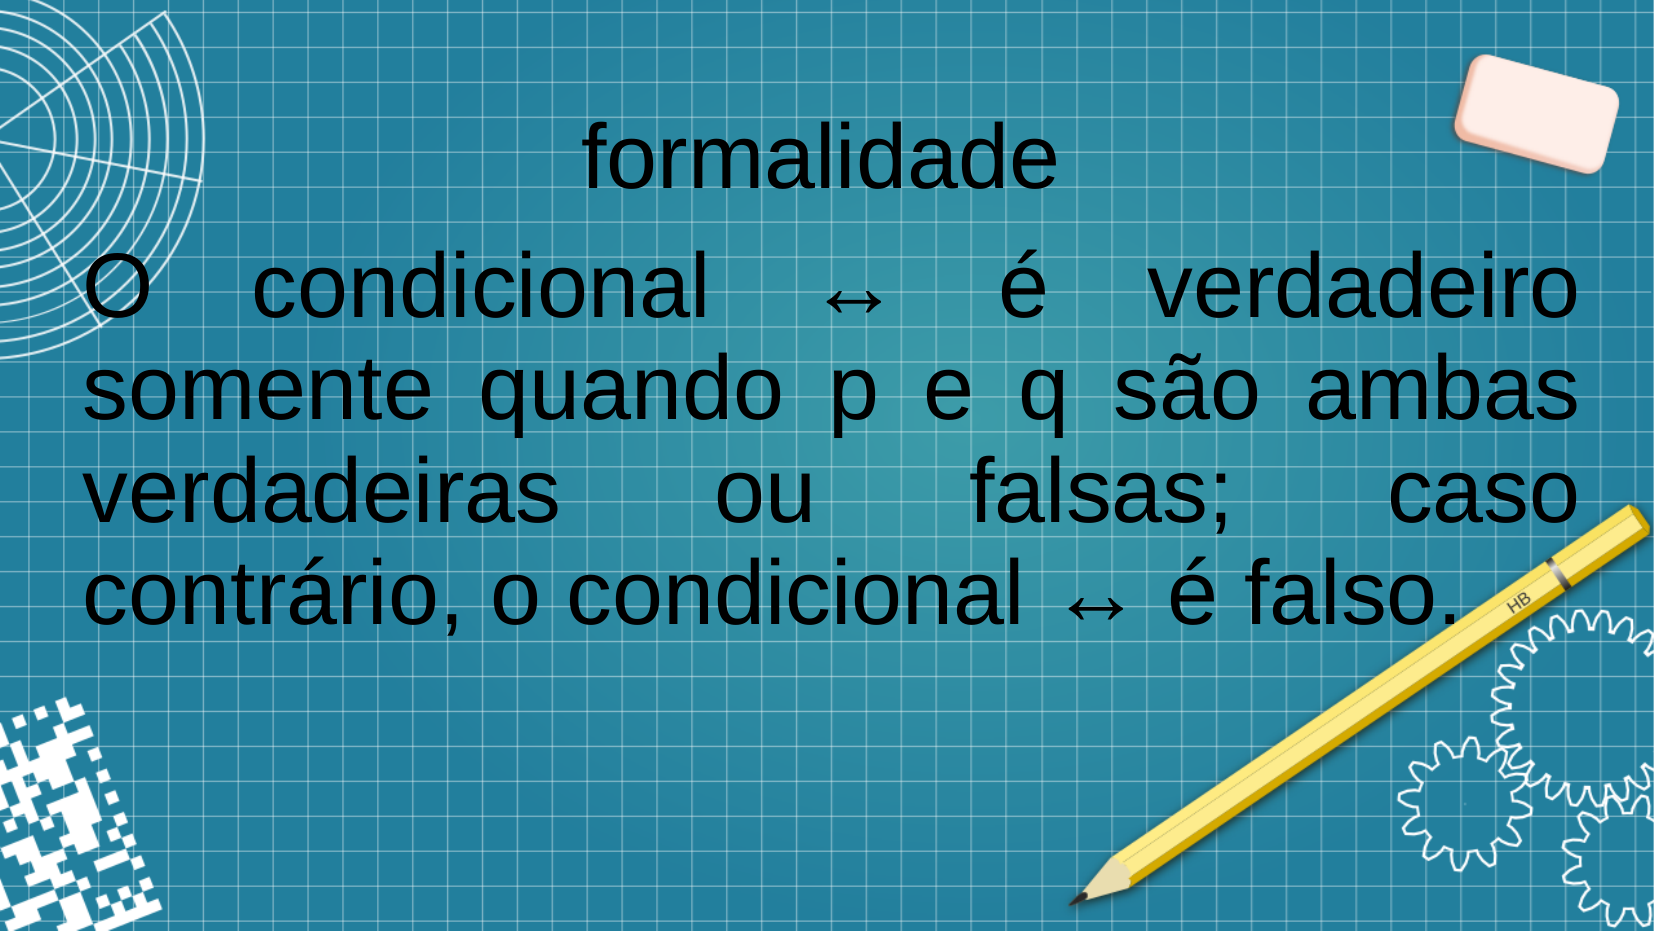

formalidade
# O condicional ↔ é verdadeiro somente quando p e q são ambas verdadeiras ou falsas; caso contrário, o condicional ↔ é falso.